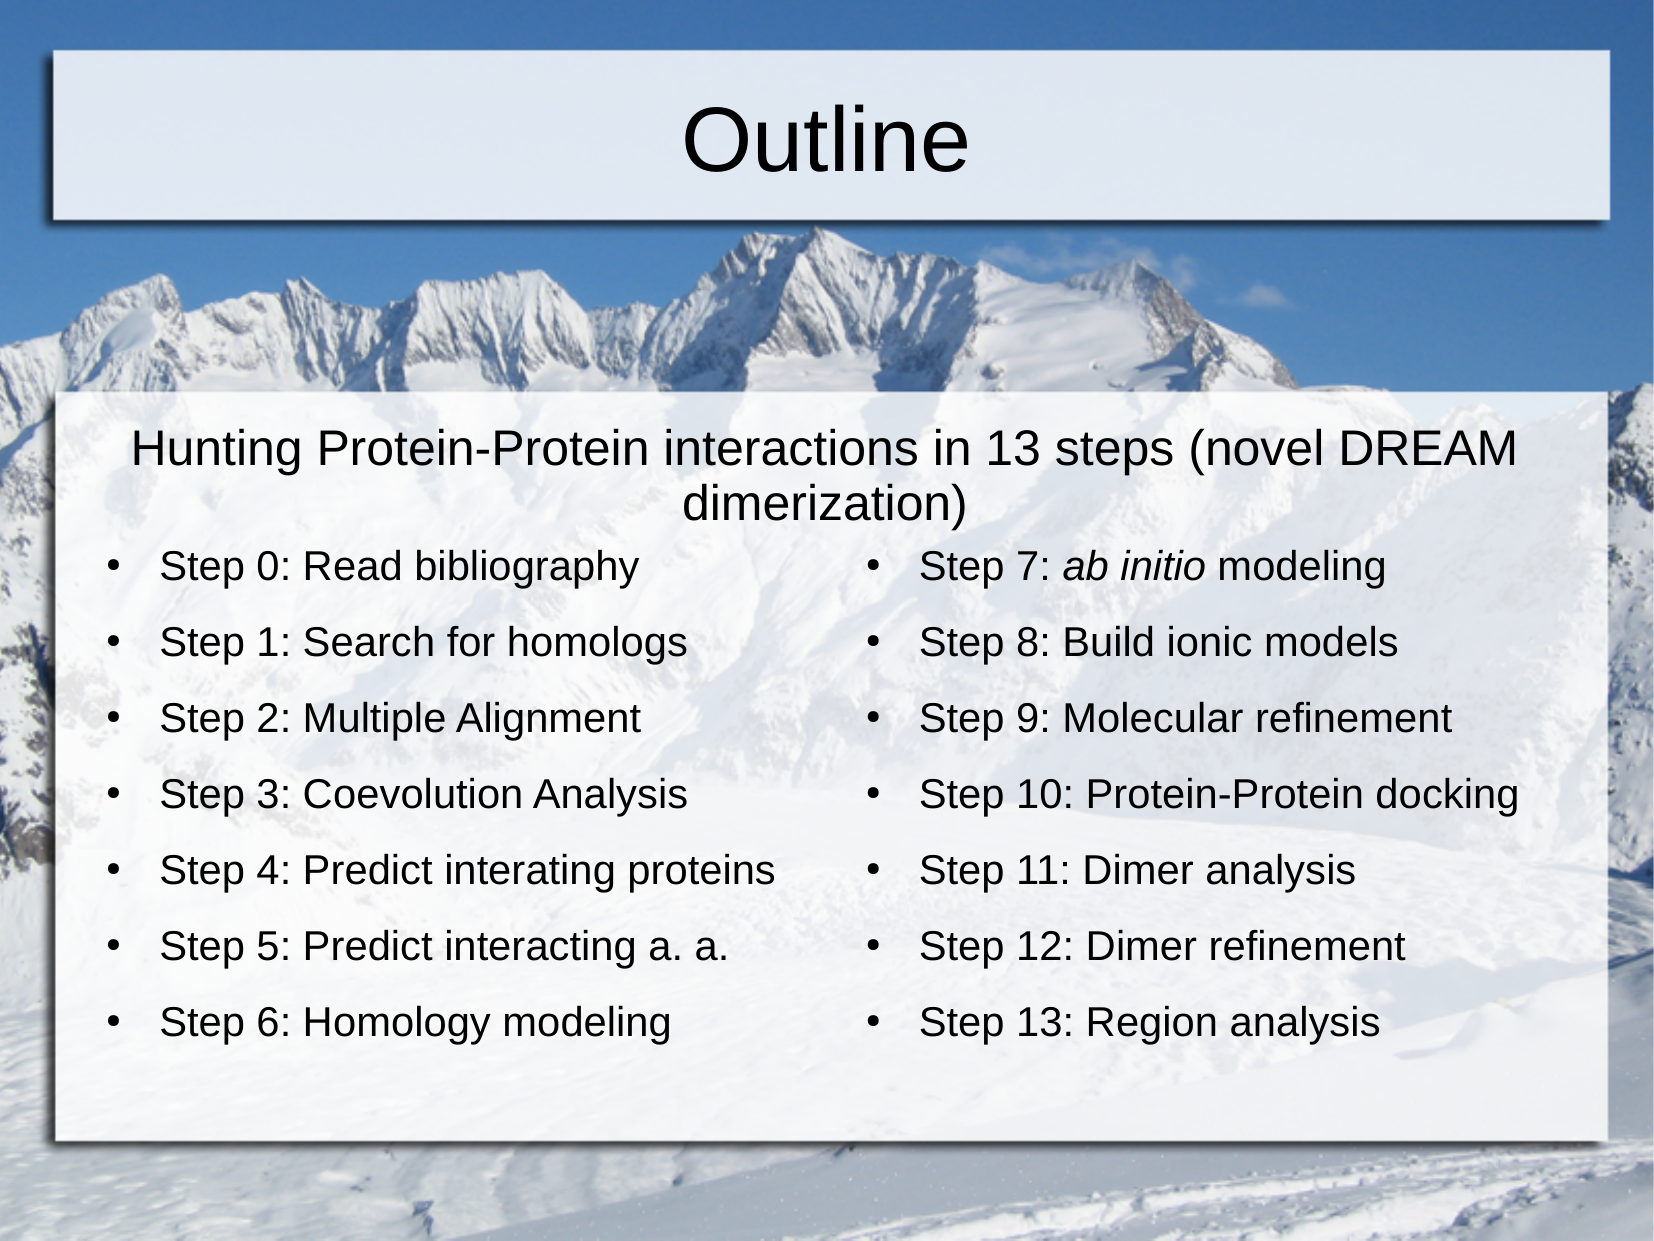

# Outline
Hunting Protein-Protein interactions in 13 steps (novel DREAM dimerization)
Step 0: Read bibliography
Step 1: Search for homologs
Step 2: Multiple Alignment
Step 3: Coevolution Analysis
Step 4: Predict interating proteins
Step 5: Predict interacting a. a.
Step 6: Homology modeling
Step 7: ab initio modeling
Step 8: Build ionic models
Step 9: Molecular refinement
Step 10: Protein-Protein docking
Step 11: Dimer analysis
Step 12: Dimer refinement
Step 13: Region analysis